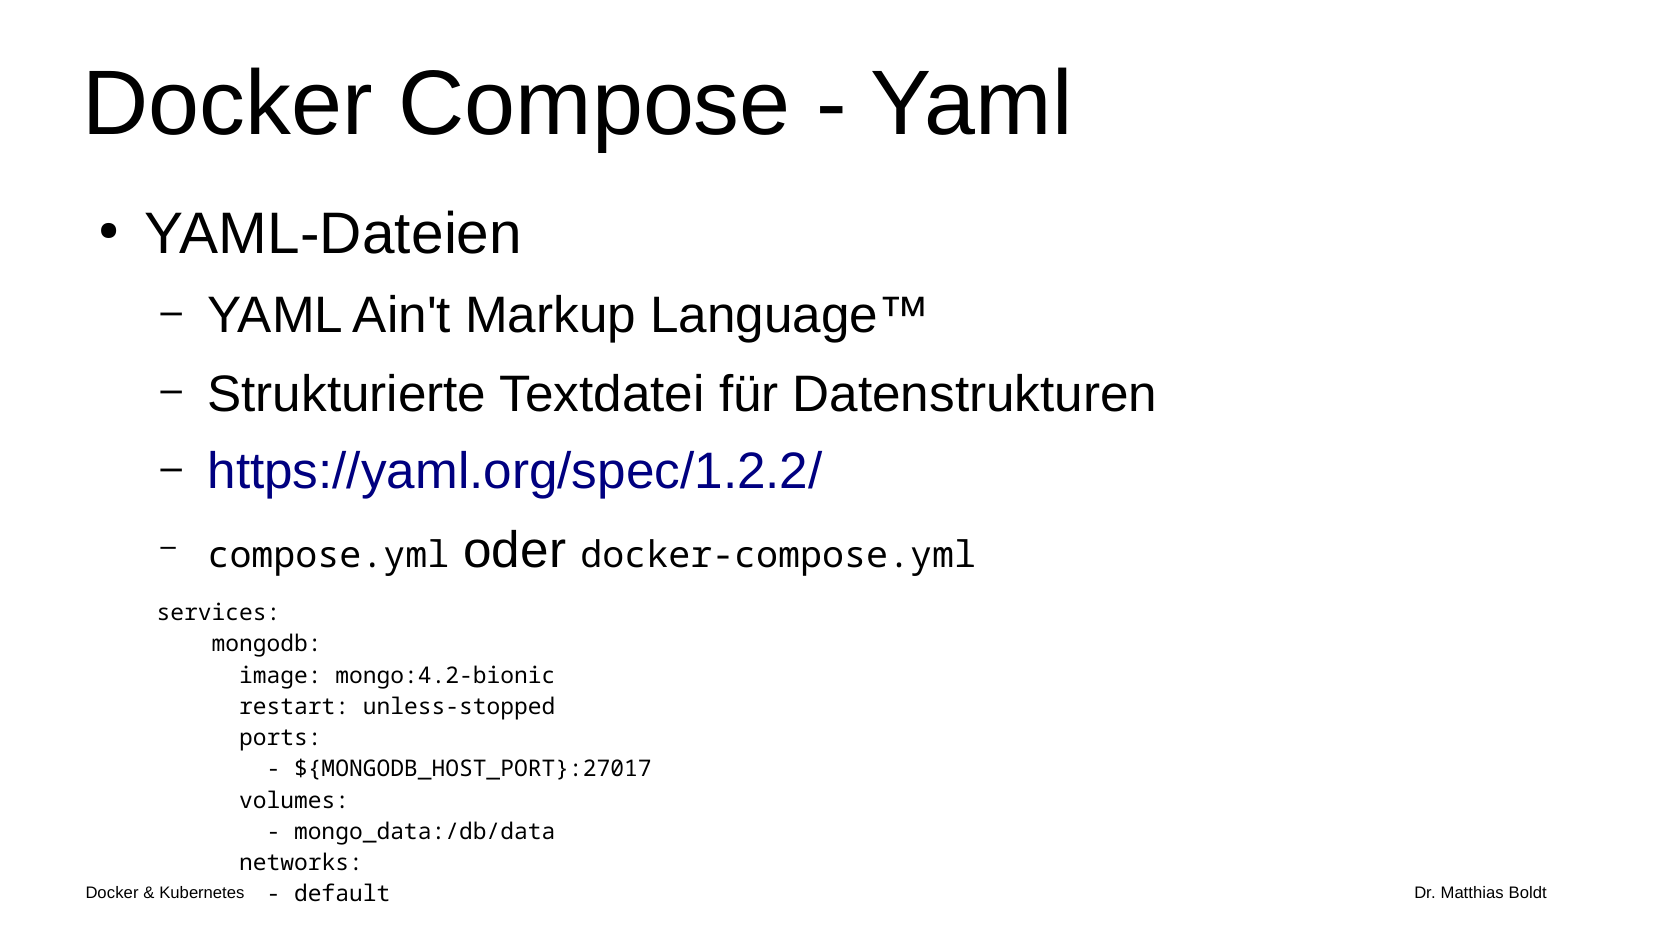

# Docker Compose - Yaml
YAML-Dateien
YAML Ain't Markup Language™
Strukturierte Textdatei für Datenstrukturen
https://yaml.org/spec/1.2.2/
compose.yml oder docker-compose.yml
services:
 mongodb:
 image: mongo:4.2-bionic
 restart: unless-stopped
 ports:
 - ${MONGODB_HOST_PORT}:27017
 volumes:
 - mongo_data:/db/data
 networks:
 - default
Docker & Kubernetes																Dr. Matthias Boldt